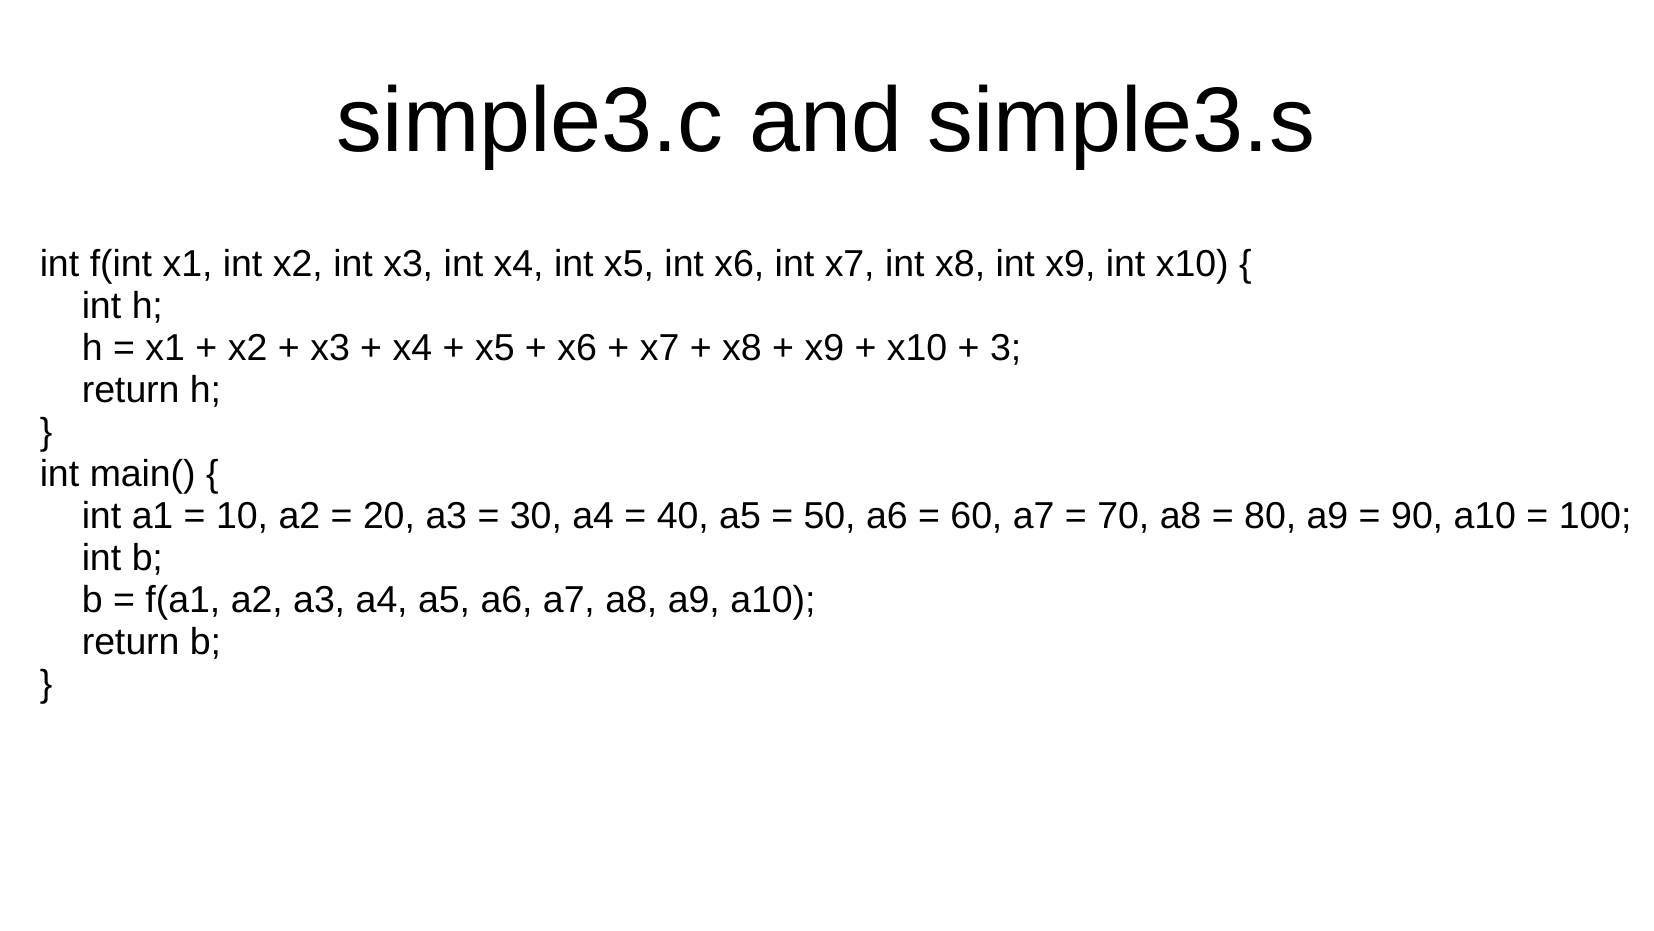

# simple3.c and simple3.s
int f(int x1, int x2, int x3, int x4, int x5, int x6, int x7, int x8, int x9, int x10) {
 int h;
 h = x1 + x2 + x3 + x4 + x5 + x6 + x7 + x8 + x9 + x10 + 3;
 return h;
}
int main() {
 int a1 = 10, a2 = 20, a3 = 30, a4 = 40, a5 = 50, a6 = 60, a7 = 70, a8 = 80, a9 = 90, a10 = 100;
 int b;
 b = f(a1, a2, a3, a4, a5, a6, a7, a8, a9, a10);
 return b;
}